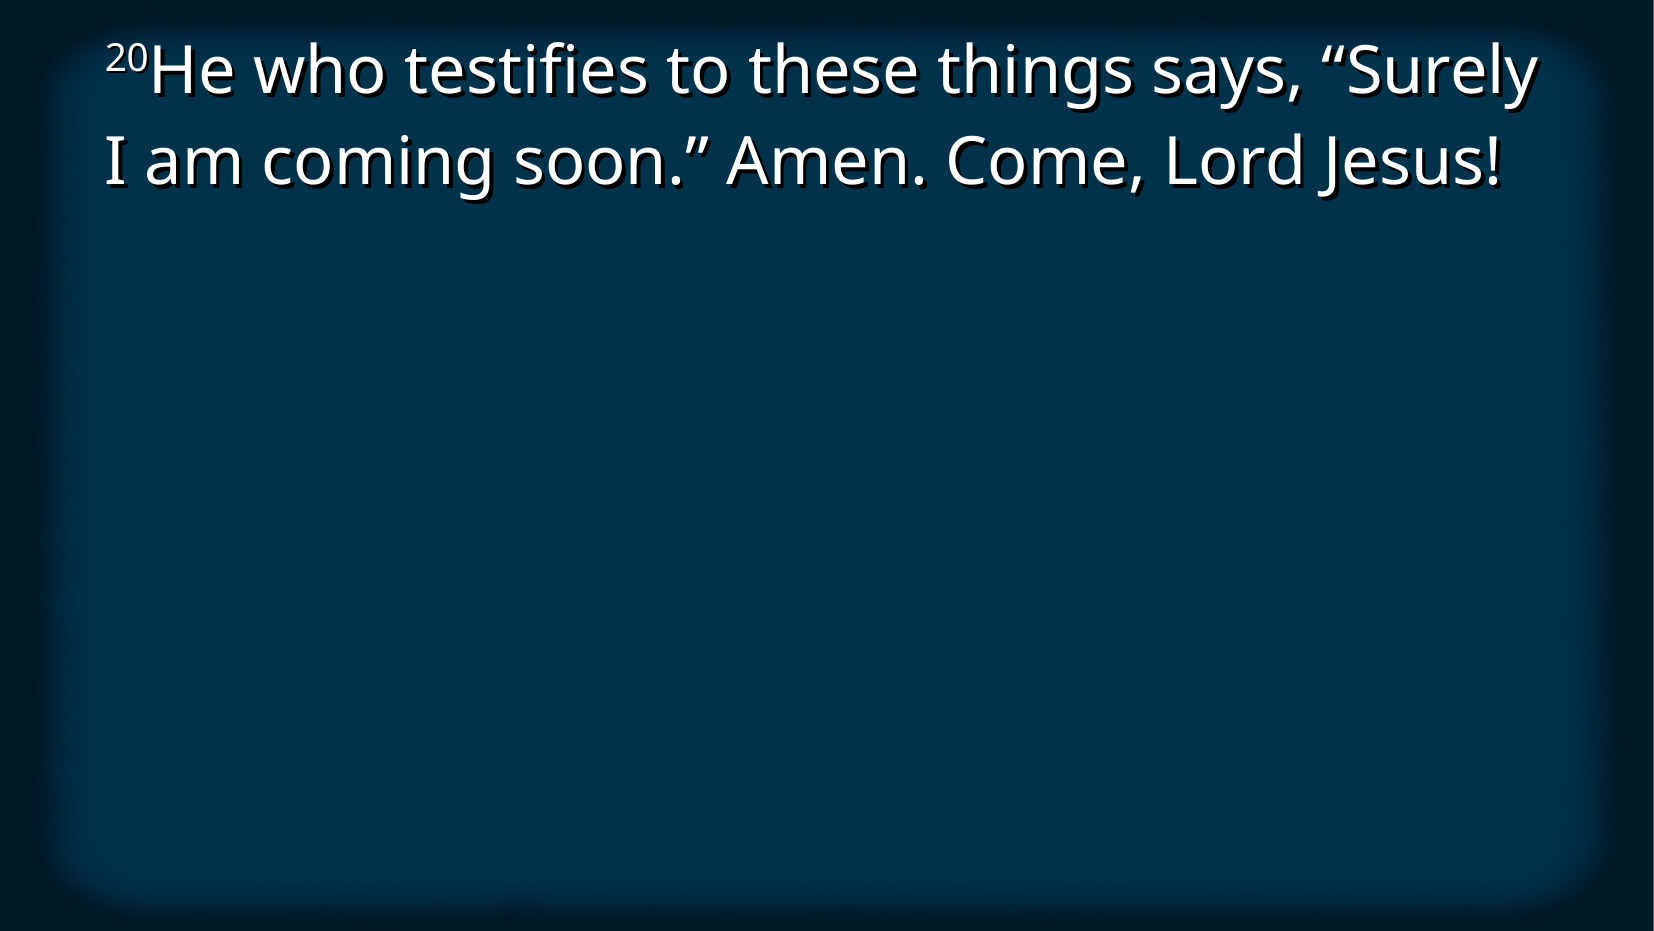

20He who testifies to these things says, “Surely I am coming soon.” Amen. Come, Lord Jesus!